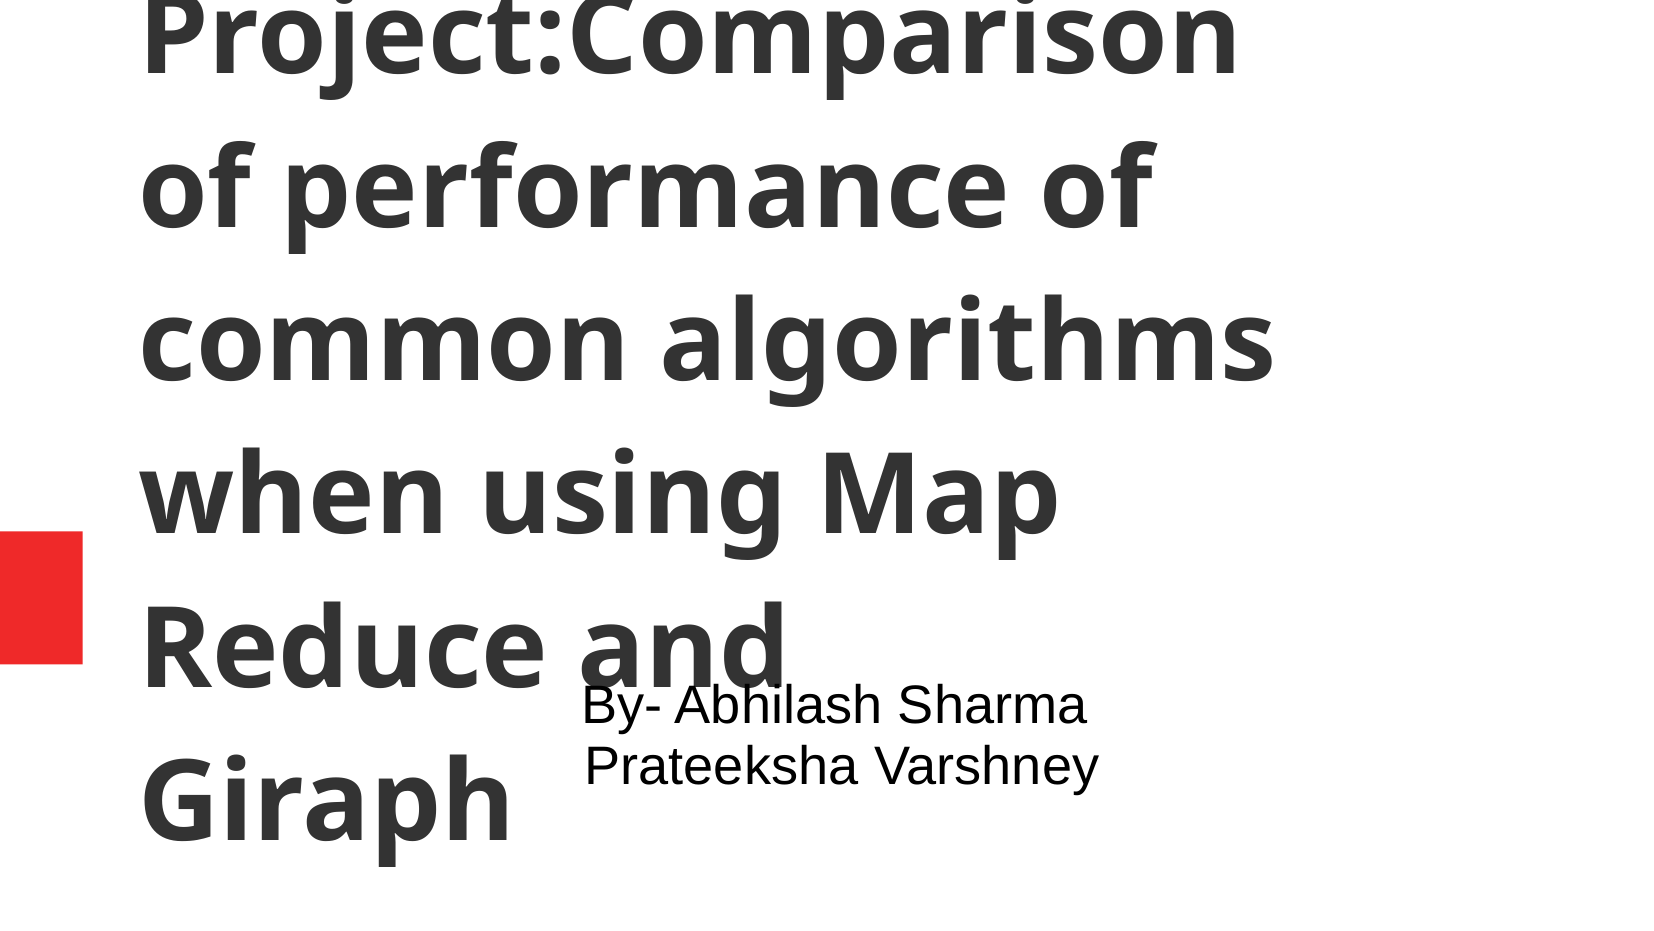

# SE256 Project:Comparison of performance of common algorithms when using Map Reduce and Giraph
By- Abhilash Sharma
Prateeksha Varshney